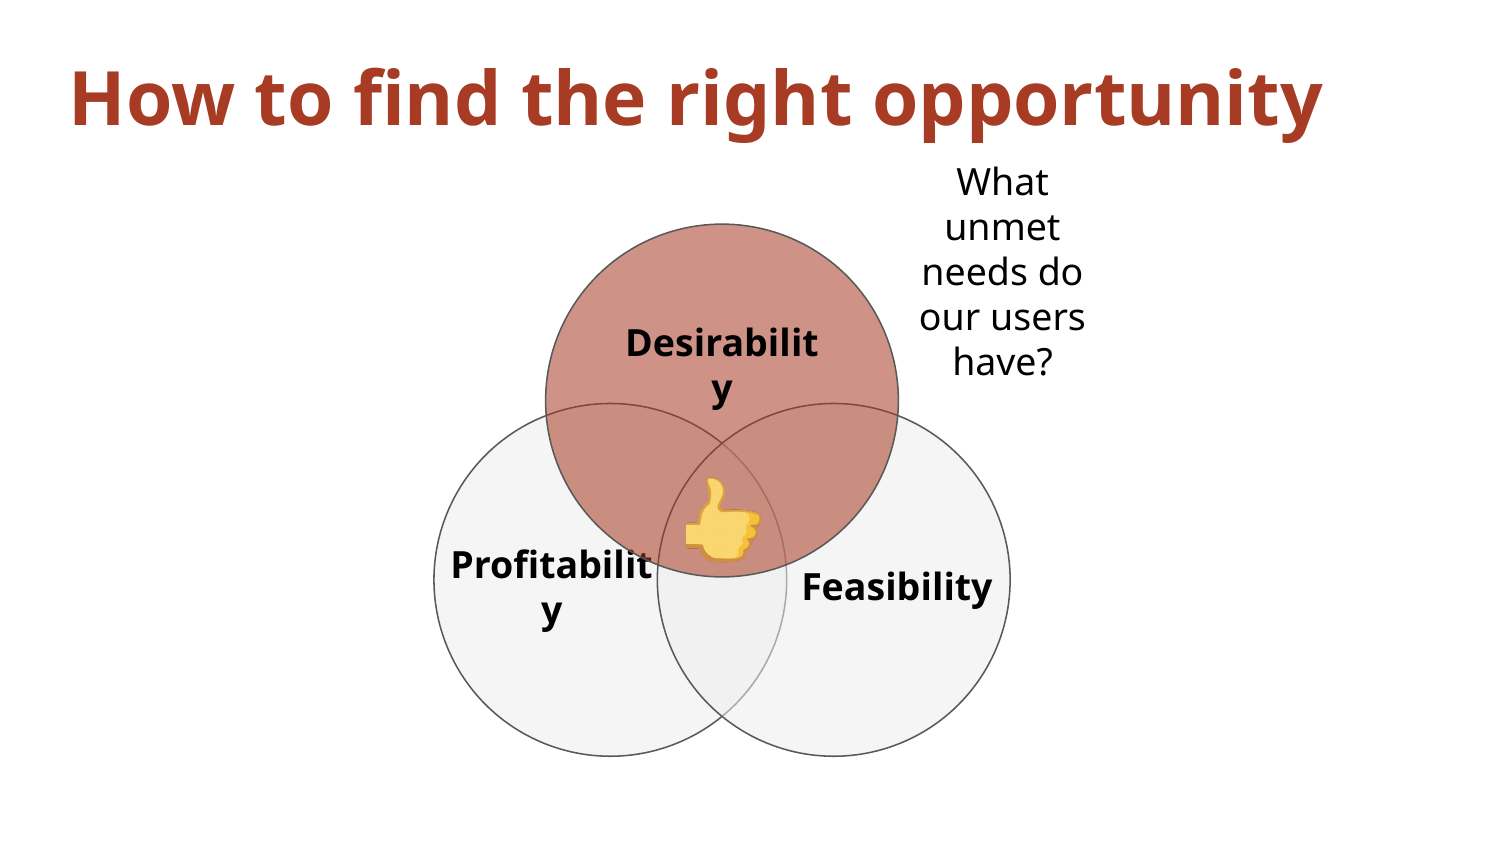

How to find the right opportunity
What unmet needs do our users have?
Desirability
Profitability
Feasibility